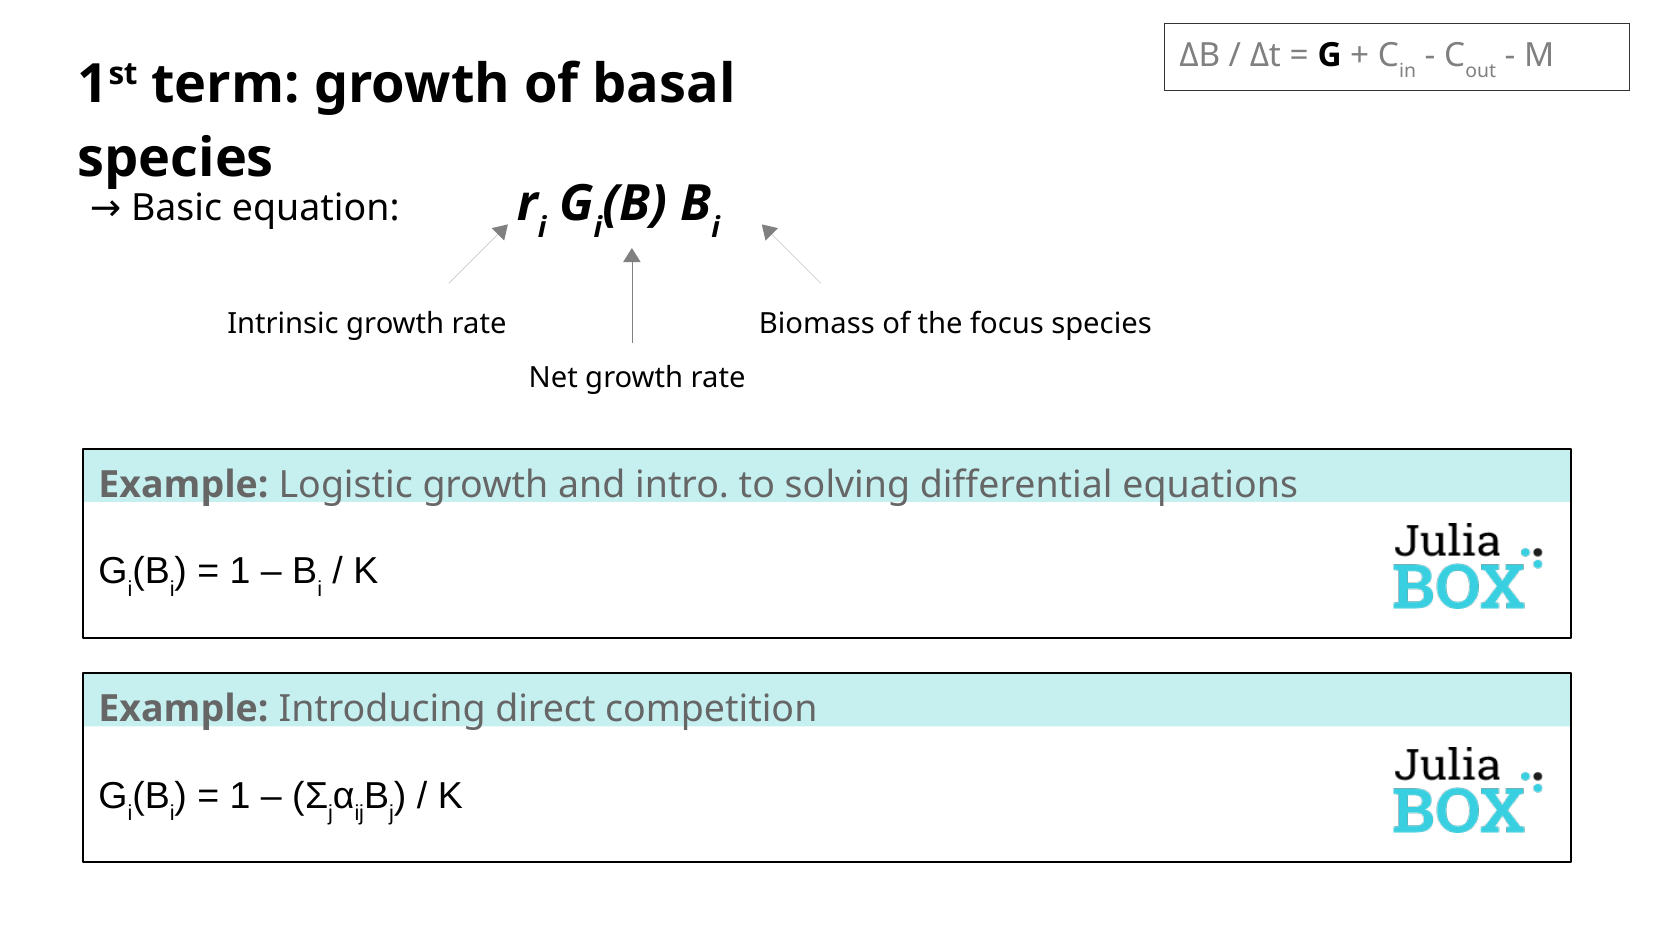

ΔB / Δt = G + Cin - Cout - M
1st term: growth of basal species
→ Basic equation: ri Gi(B) Bi
Intrinsic growth rate
Biomass of the focus species
Net growth rate
Example: Logistic growth and intro. to solving differential equations
Gi(Bi) = 1 – Bi / K
Example: Introducing direct competition
Gi(Bi) = 1 – (ΣjαijBj) / K